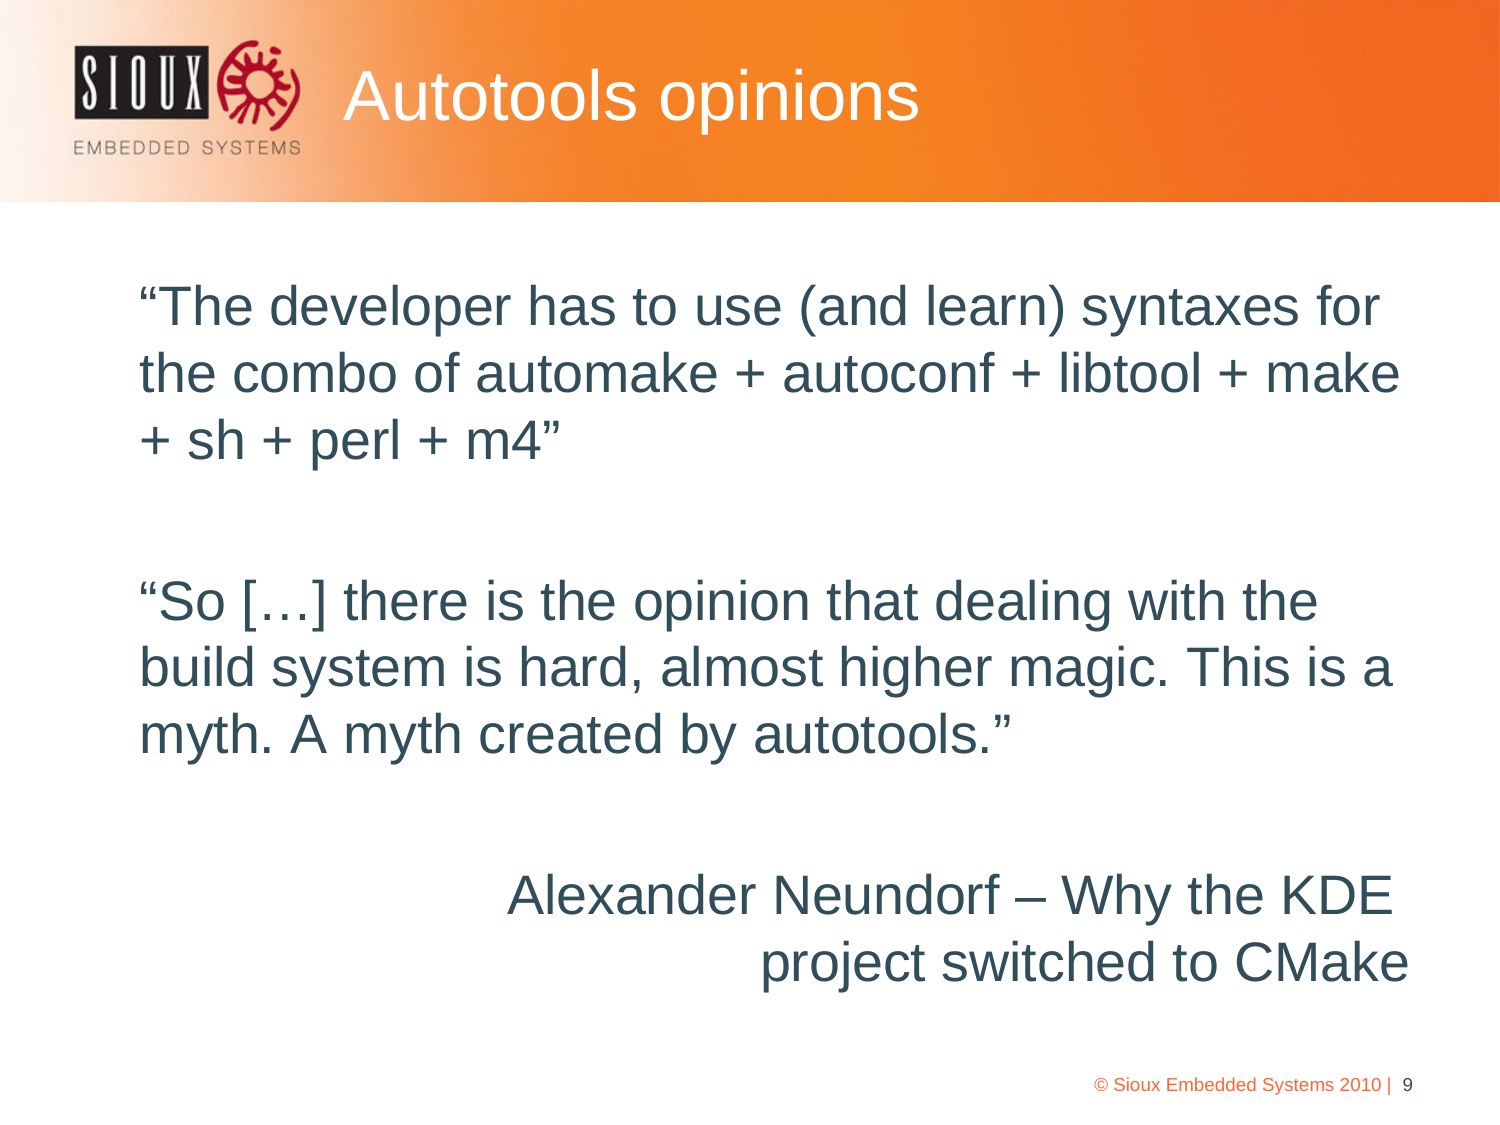

# Autotools opinions
“The developer has to use (and learn) syntaxes for the combo of automake + autoconf + libtool + make + sh + perl + m4”
“So […] there is the opinion that dealing with the build system is hard, almost higher magic. This is a myth. A myth created by autotools.”
Alexander Neundorf – Why the KDE
project switched to CMake
9
© Sioux Embedded Systems 2010